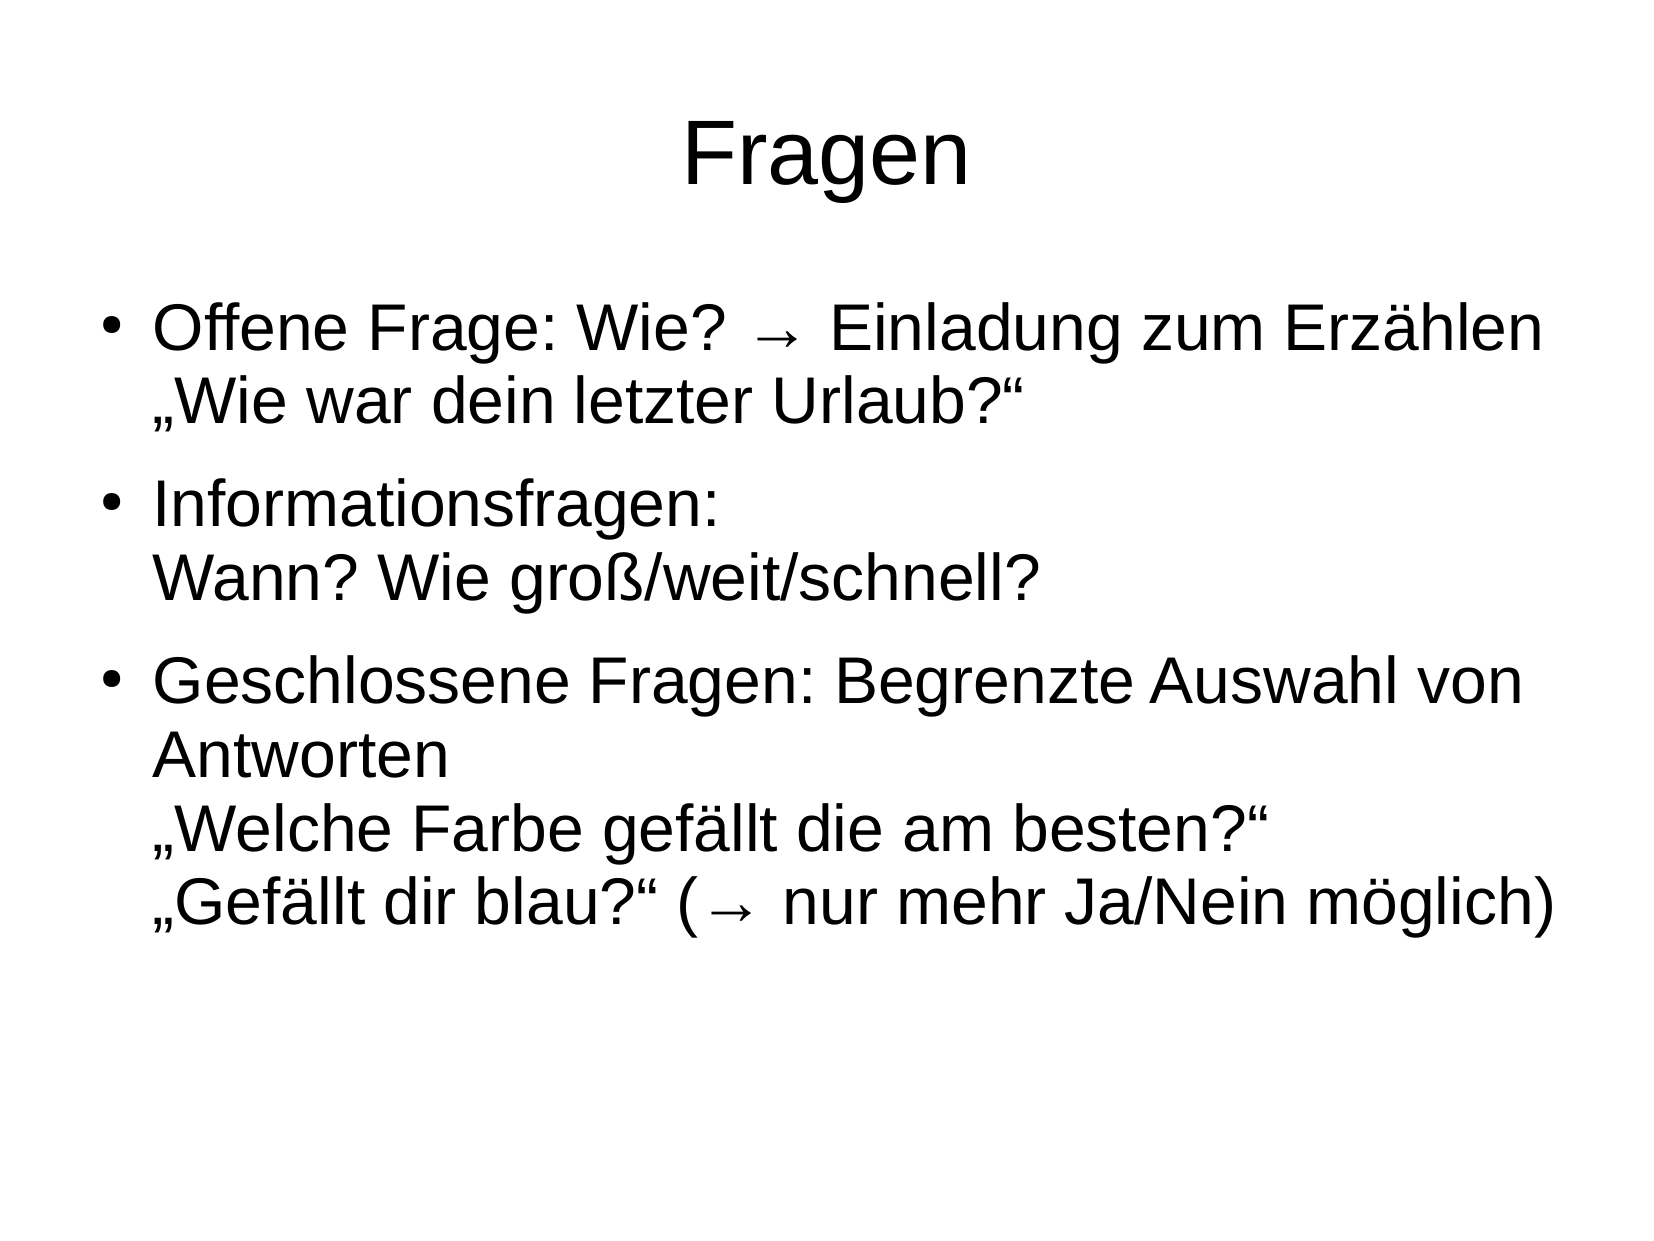

# Fragen
Offene Frage: Wie? → Einladung zum Erzählen
„Wie war dein letzter Urlaub?“
Informationsfragen:
Wann? Wie groß/weit/schnell?
Geschlossene Fragen: Begrenzte Auswahl von Antworten
„Welche Farbe gefällt die am besten?“
„Gefällt dir blau?“ (→ nur mehr Ja/Nein möglich)